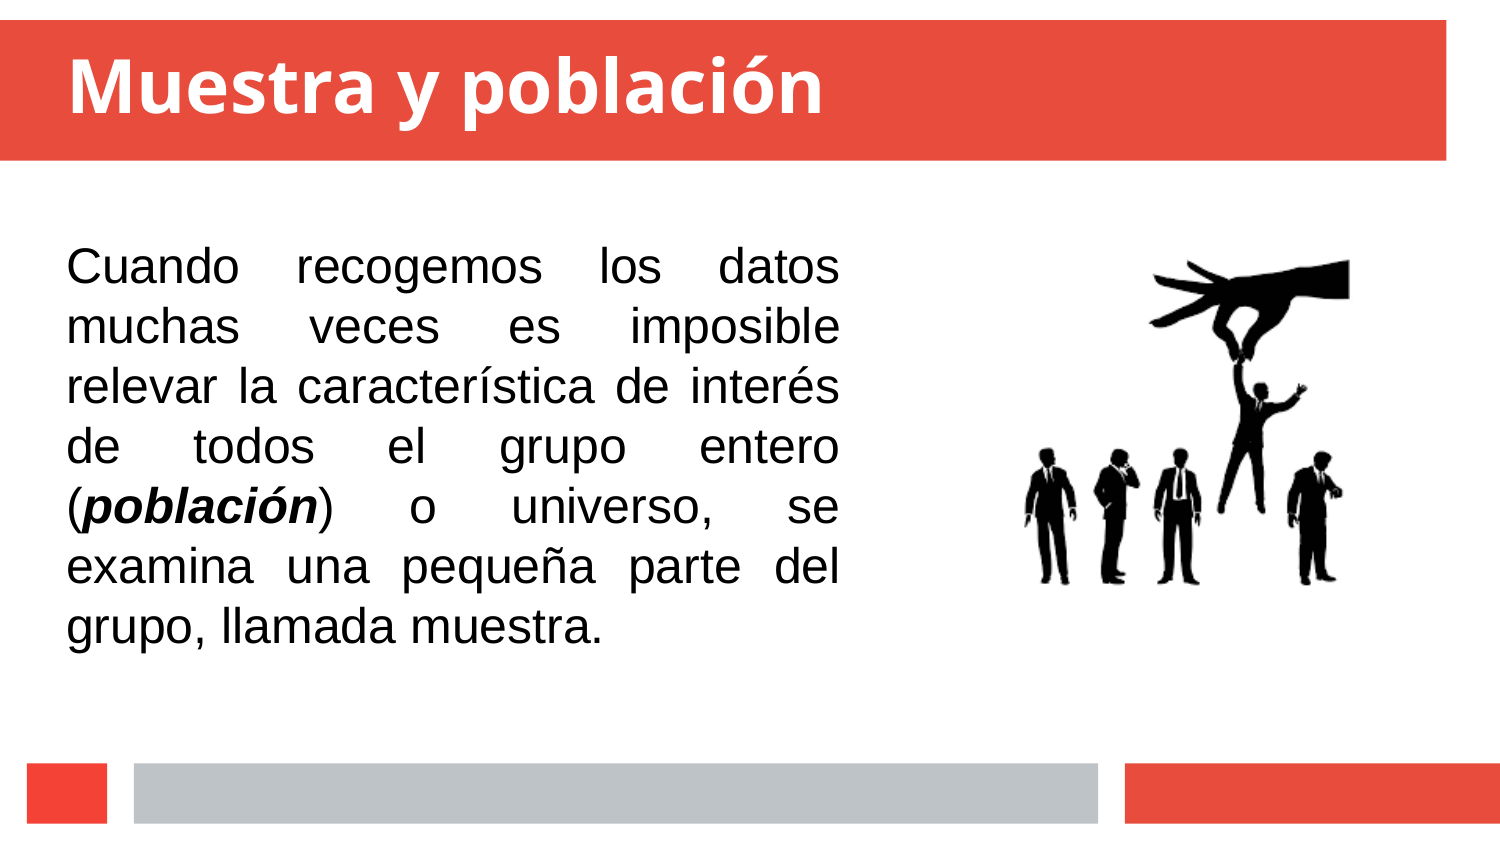

# Muestra y población
Cuando recogemos los datos muchas veces es imposible relevar la característica de interés de todos el grupo entero (población) o universo, se examina una pequeña parte del grupo, llamada muestra.